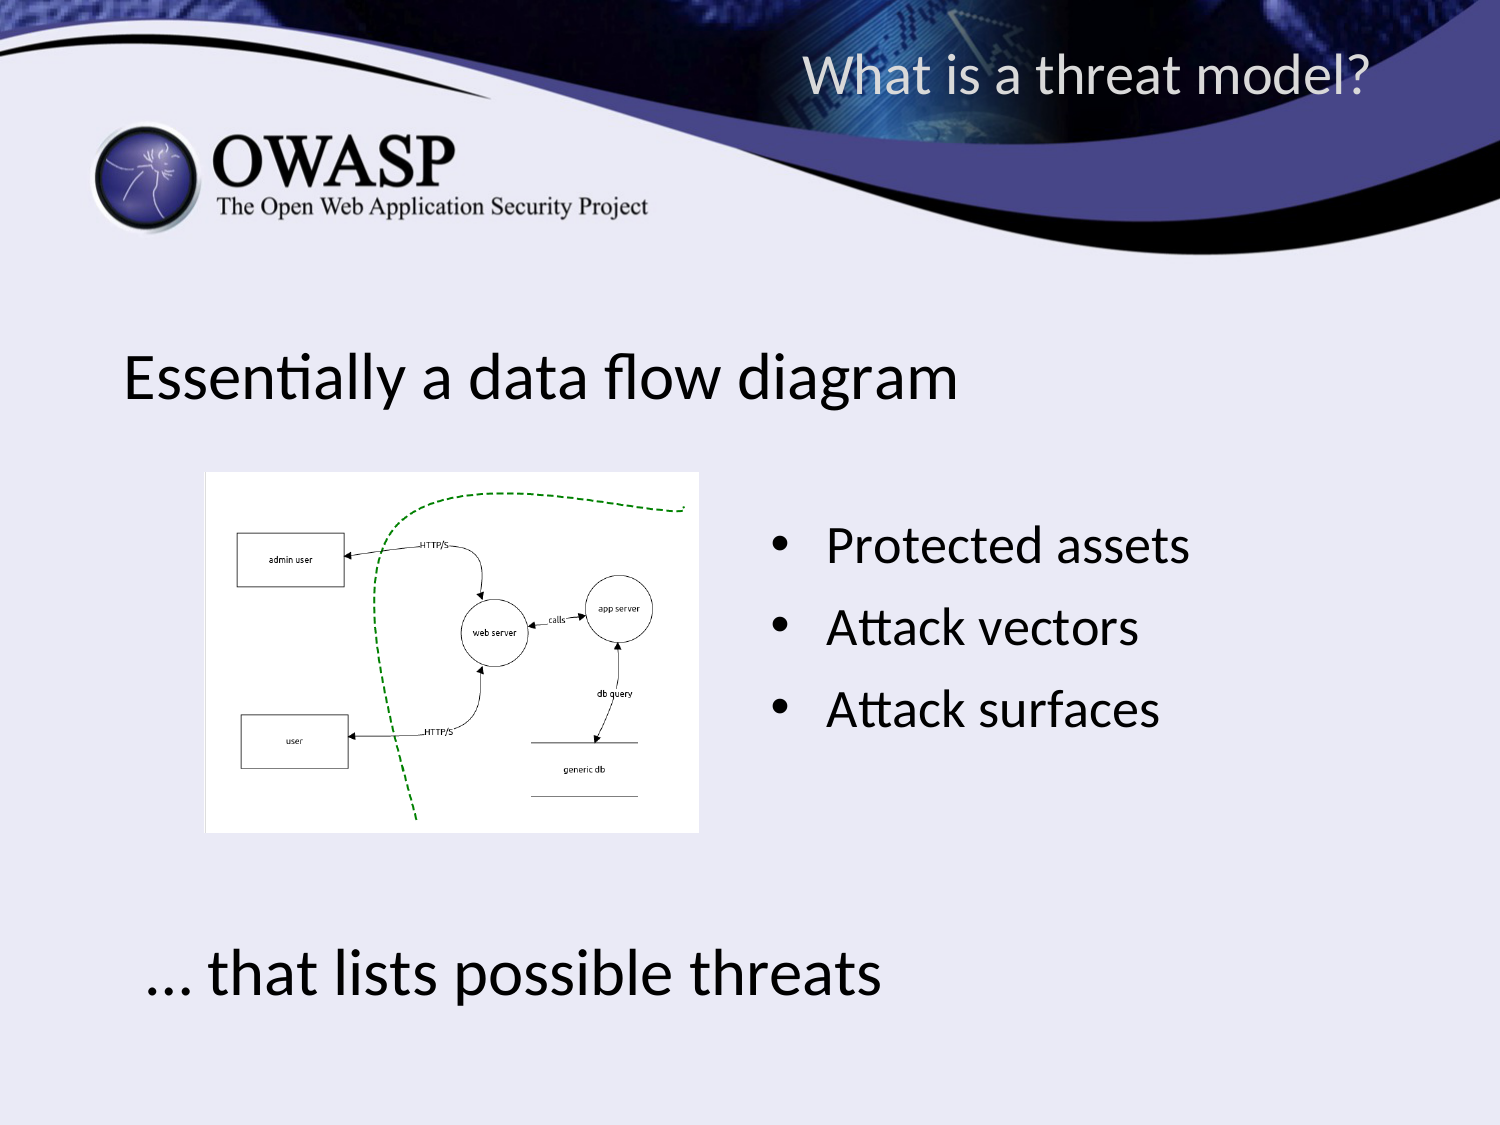

What is a threat model?
#
Essentially a data flow diagram
Protected assets
Attack vectors
Attack surfaces
… that lists possible threats